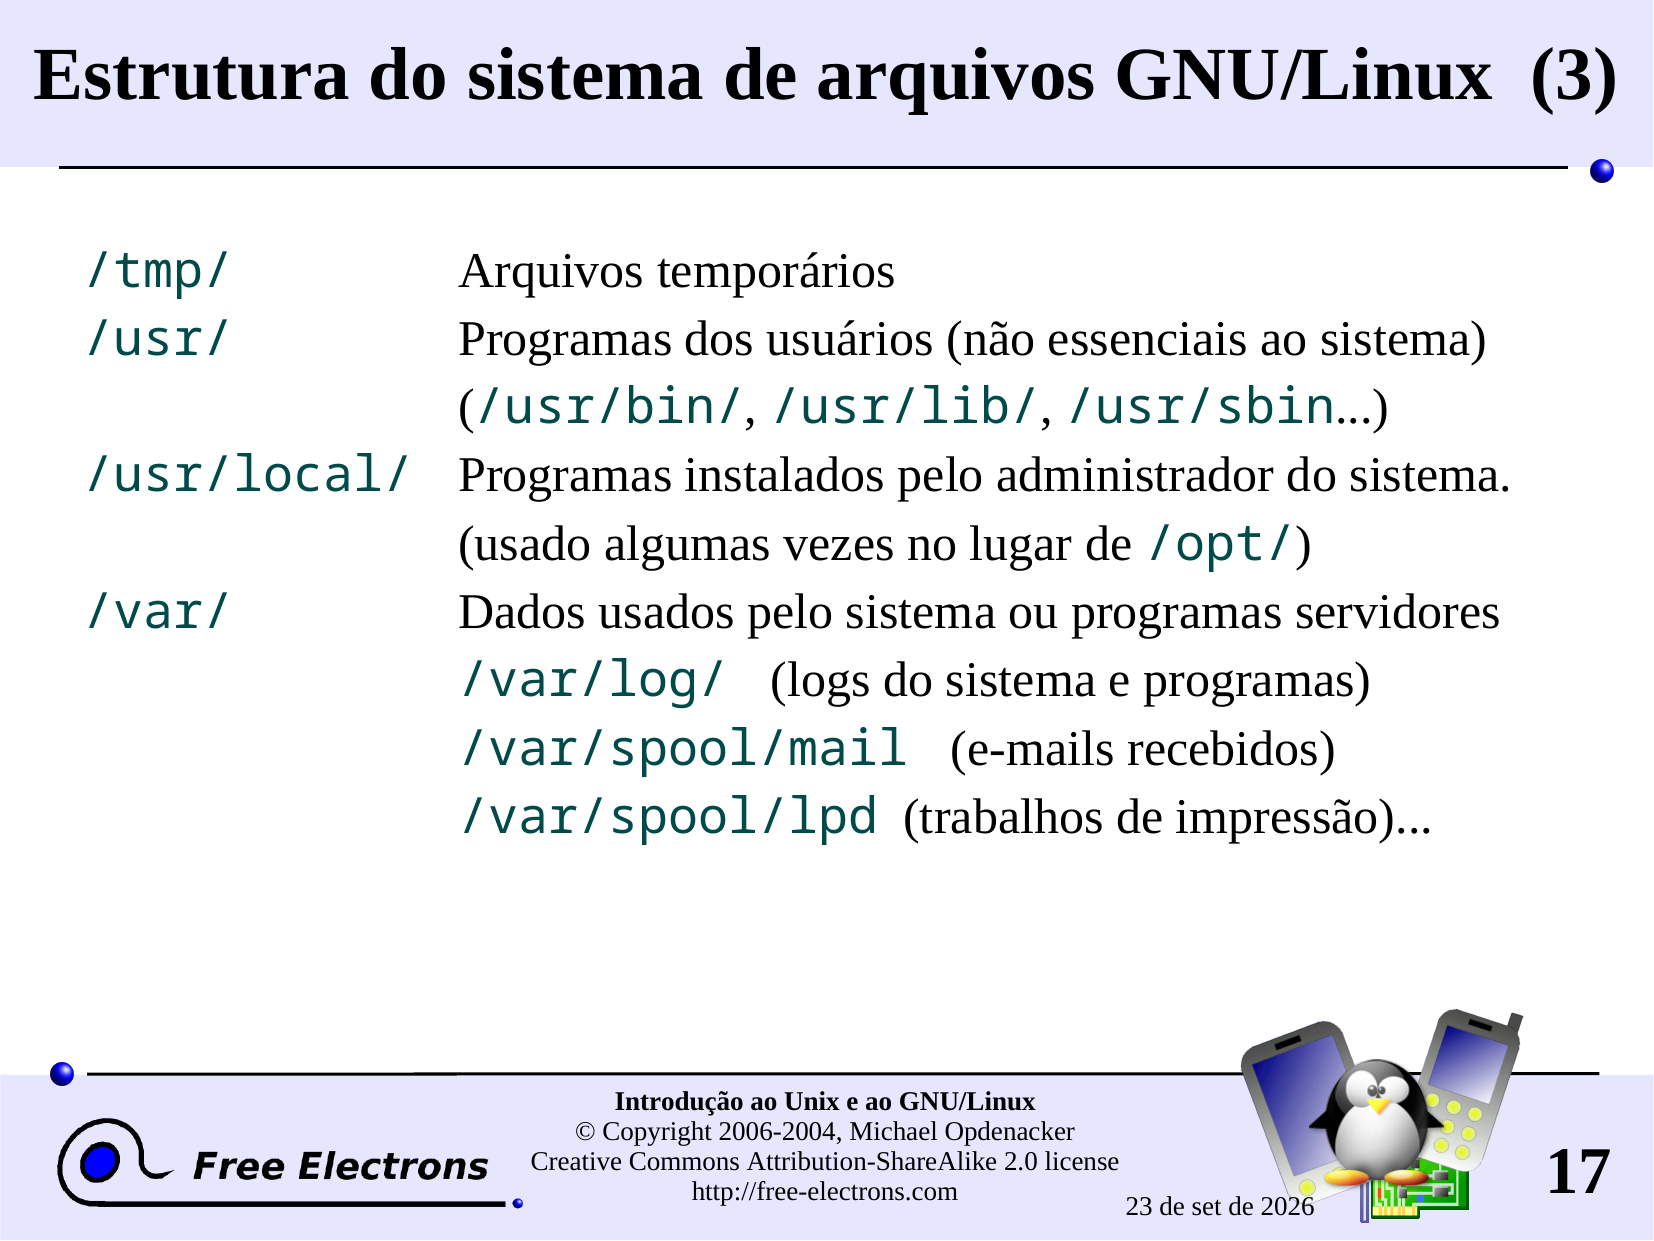

# Estrutura do sistema de arquivos GNU/Linux (3)
/tmp/			Arquivos temporários
/usr/			Programas dos usuários (não essenciais ao sistema)
					(/usr/bin/, /usr/lib/, /usr/sbin...)
/usr/local/	Programas instalados pelo administrador do sistema.
					(usado algumas vezes no lugar de /opt/)
/var/			Dados usados pelo sistema ou programas servidores
					/var/log/ (logs do sistema e programas)
 /var/spool/mail (e-mails recebidos)						 /var/spool/lpd (trabalhos de impressão)...